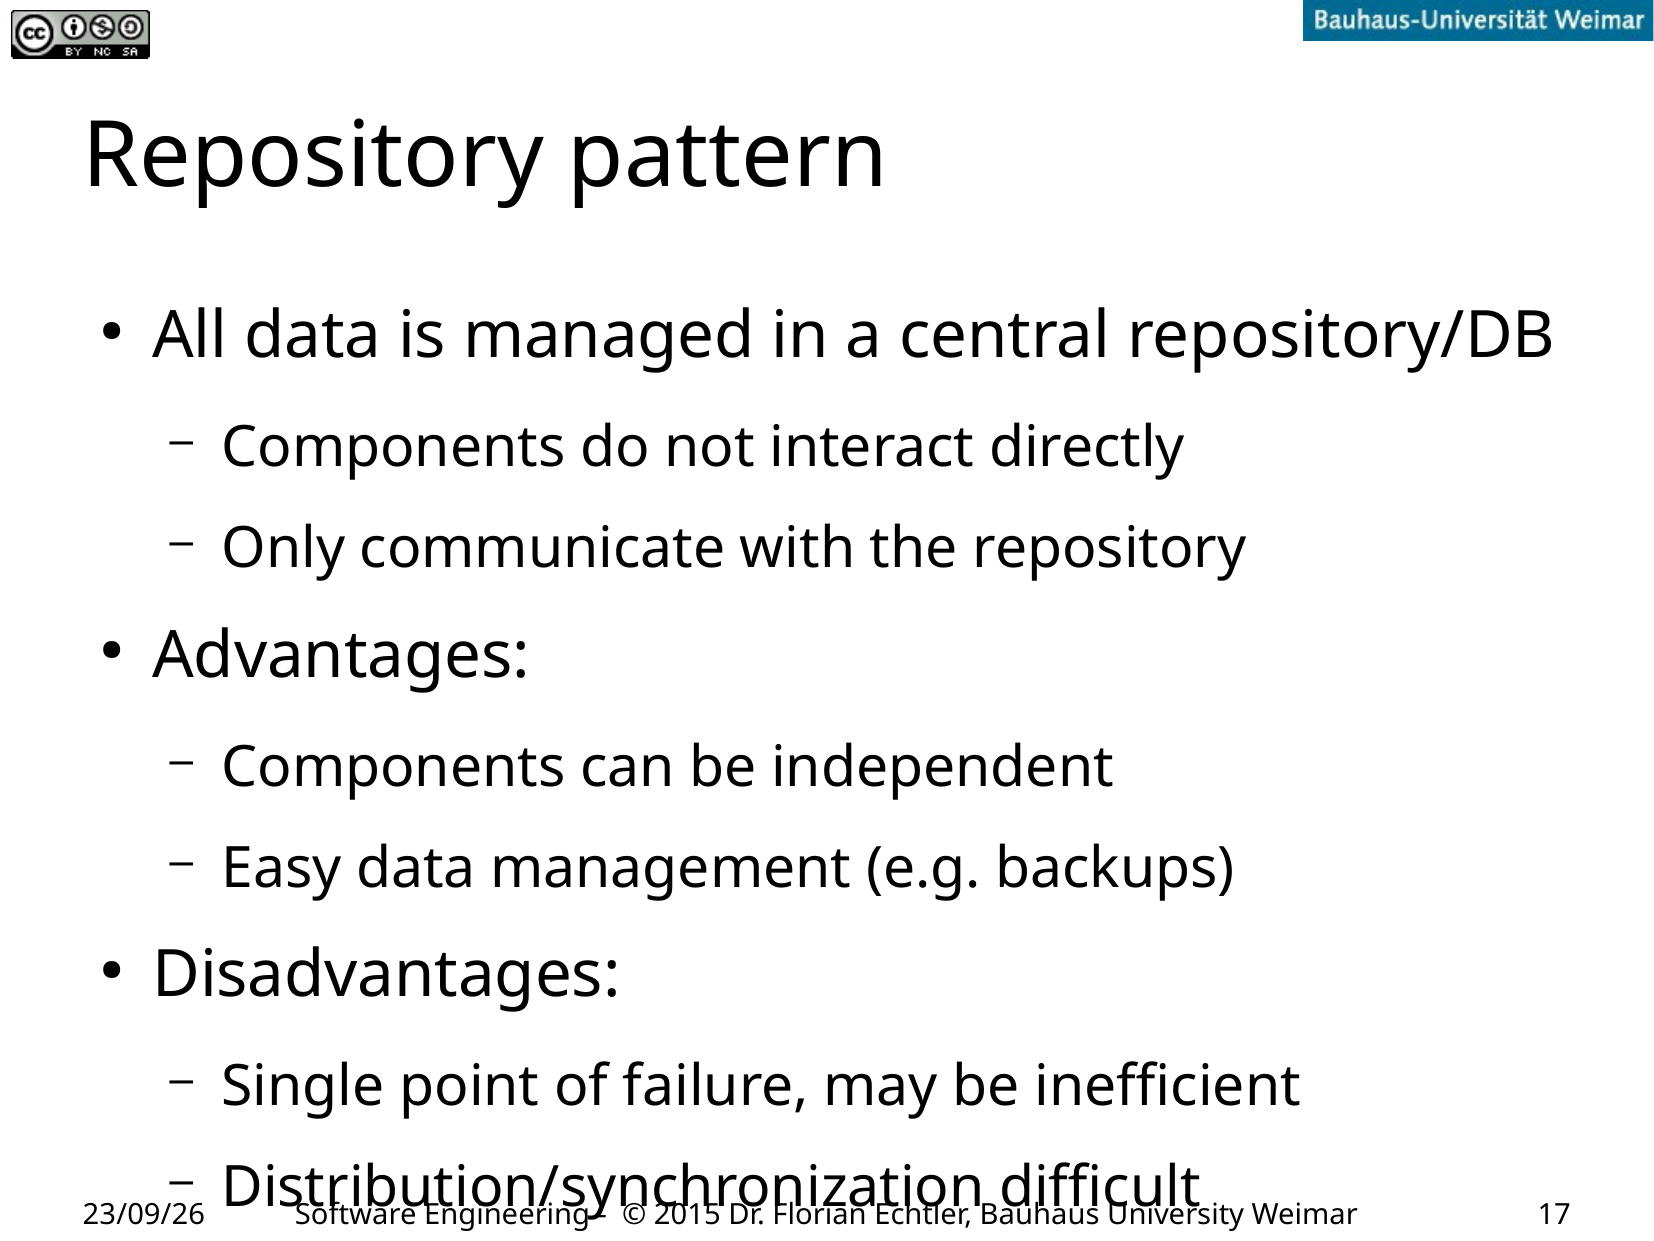

# Repository pattern
All data is managed in a central repository/DB
Components do not interact directly
Only communicate with the repository
Advantages:
Components can be independent
Easy data management (e.g. backups)
Disadvantages:
Single point of failure, may be inefficient
Distribution/synchronization difficult
Software Engineering - © 2015 Dr. Florian Echtler, Bauhaus University Weimar
17